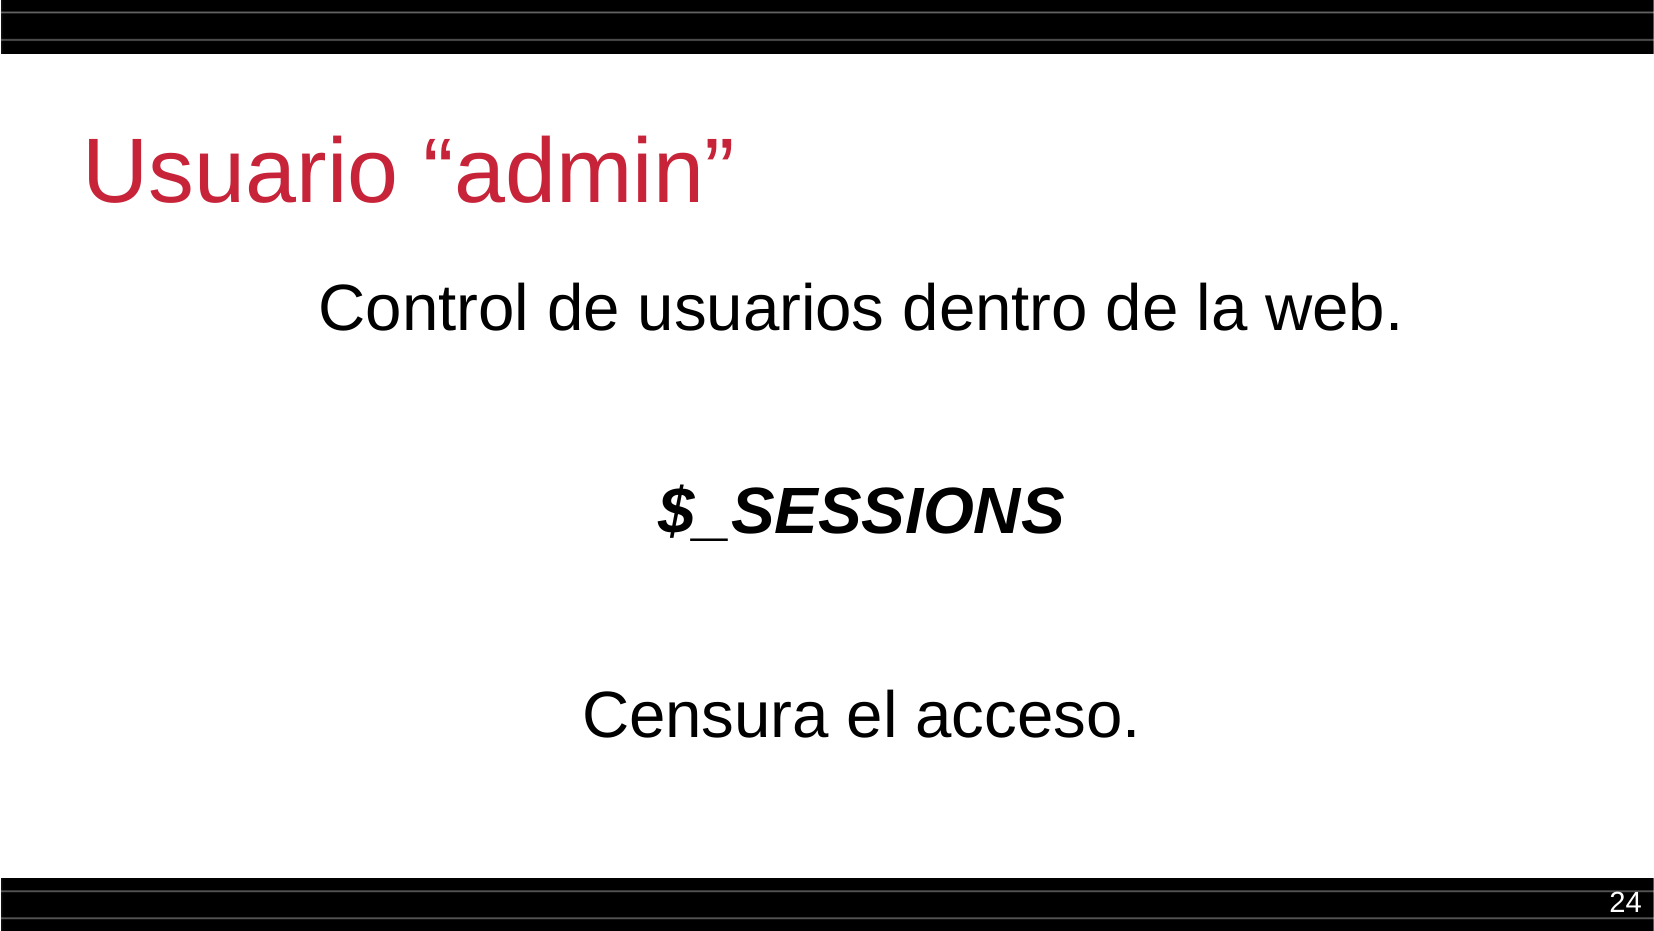

# Usuario “admin”
Control de usuarios dentro de la web.
$_SESSIONS
Censura el acceso.